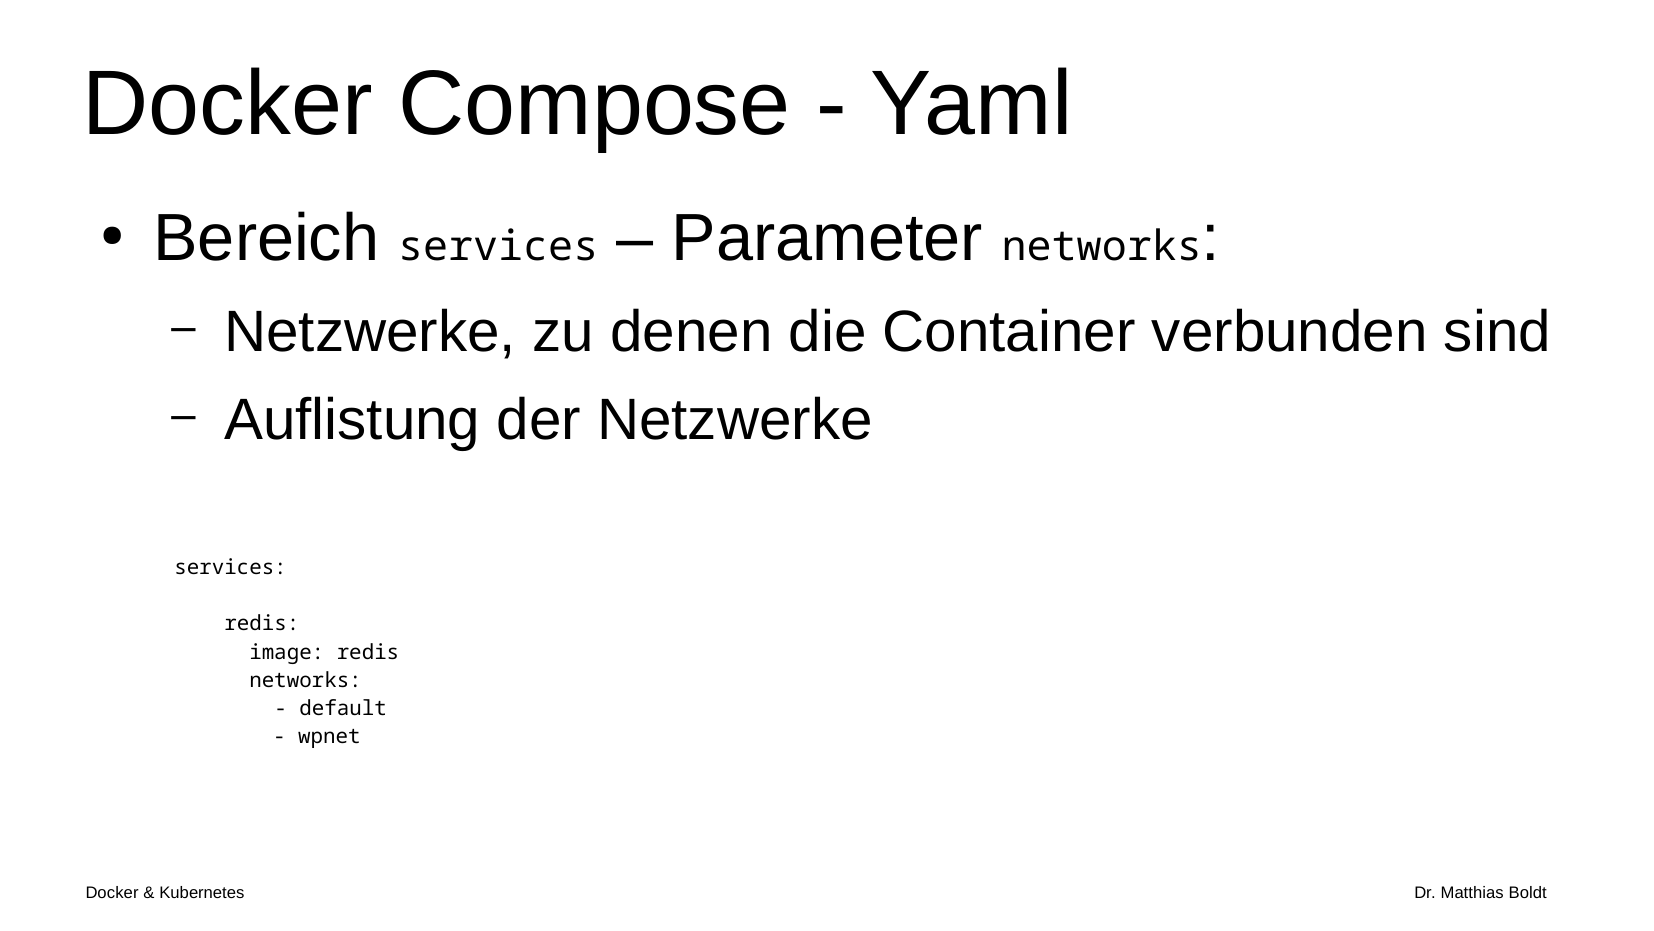

# Docker Compose - Yaml
Bereich services – Parameter networks:
Netzwerke, zu denen die Container verbunden sind
Auflistung der Netzwerke
services:
 redis:
 image: redis
 networks:
 - default
	 - wpnet
Docker & Kubernetes																Dr. Matthias Boldt